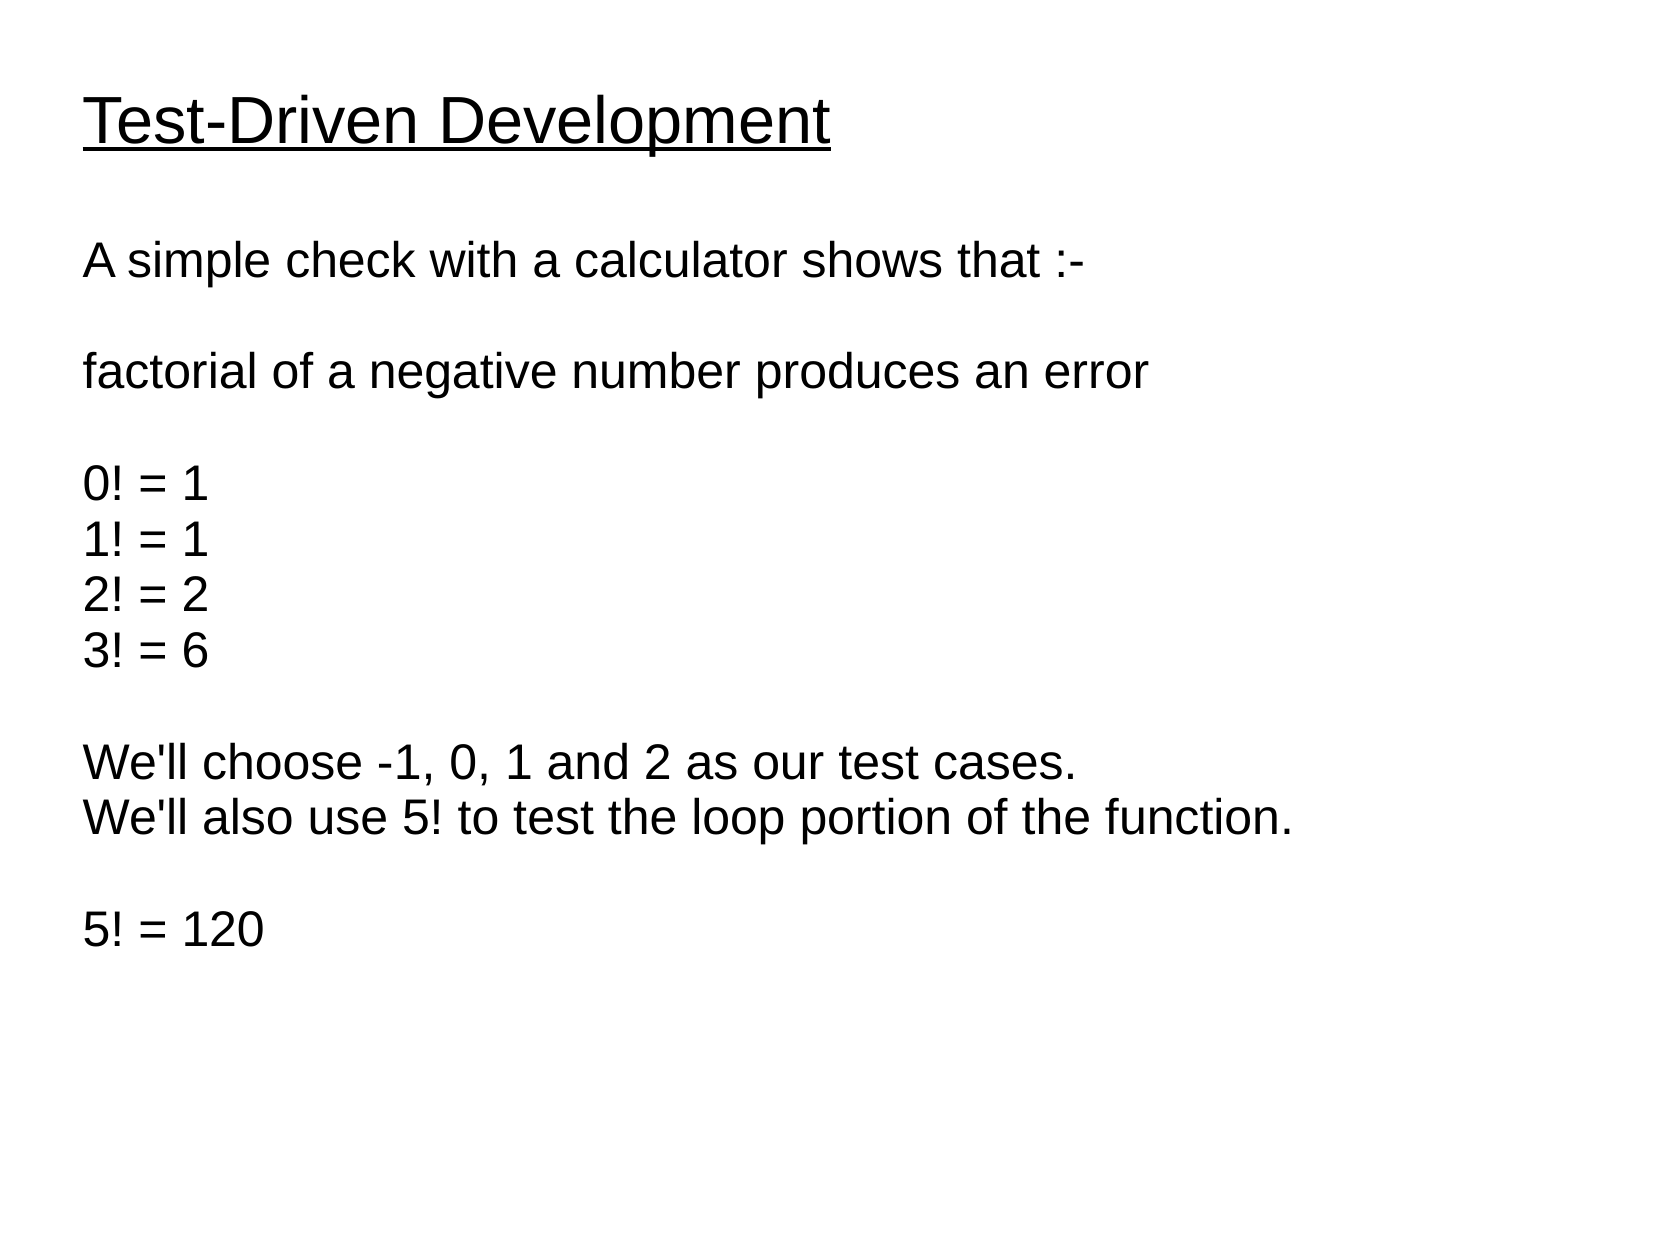

# Test-Driven Development
A simple check with a calculator shows that :-
factorial of a negative number produces an error
0! = 1
1! = 1
2! = 2
3! = 6
We'll choose -1, 0, 1 and 2 as our test cases.
We'll also use 5! to test the loop portion of the function.
5! = 120